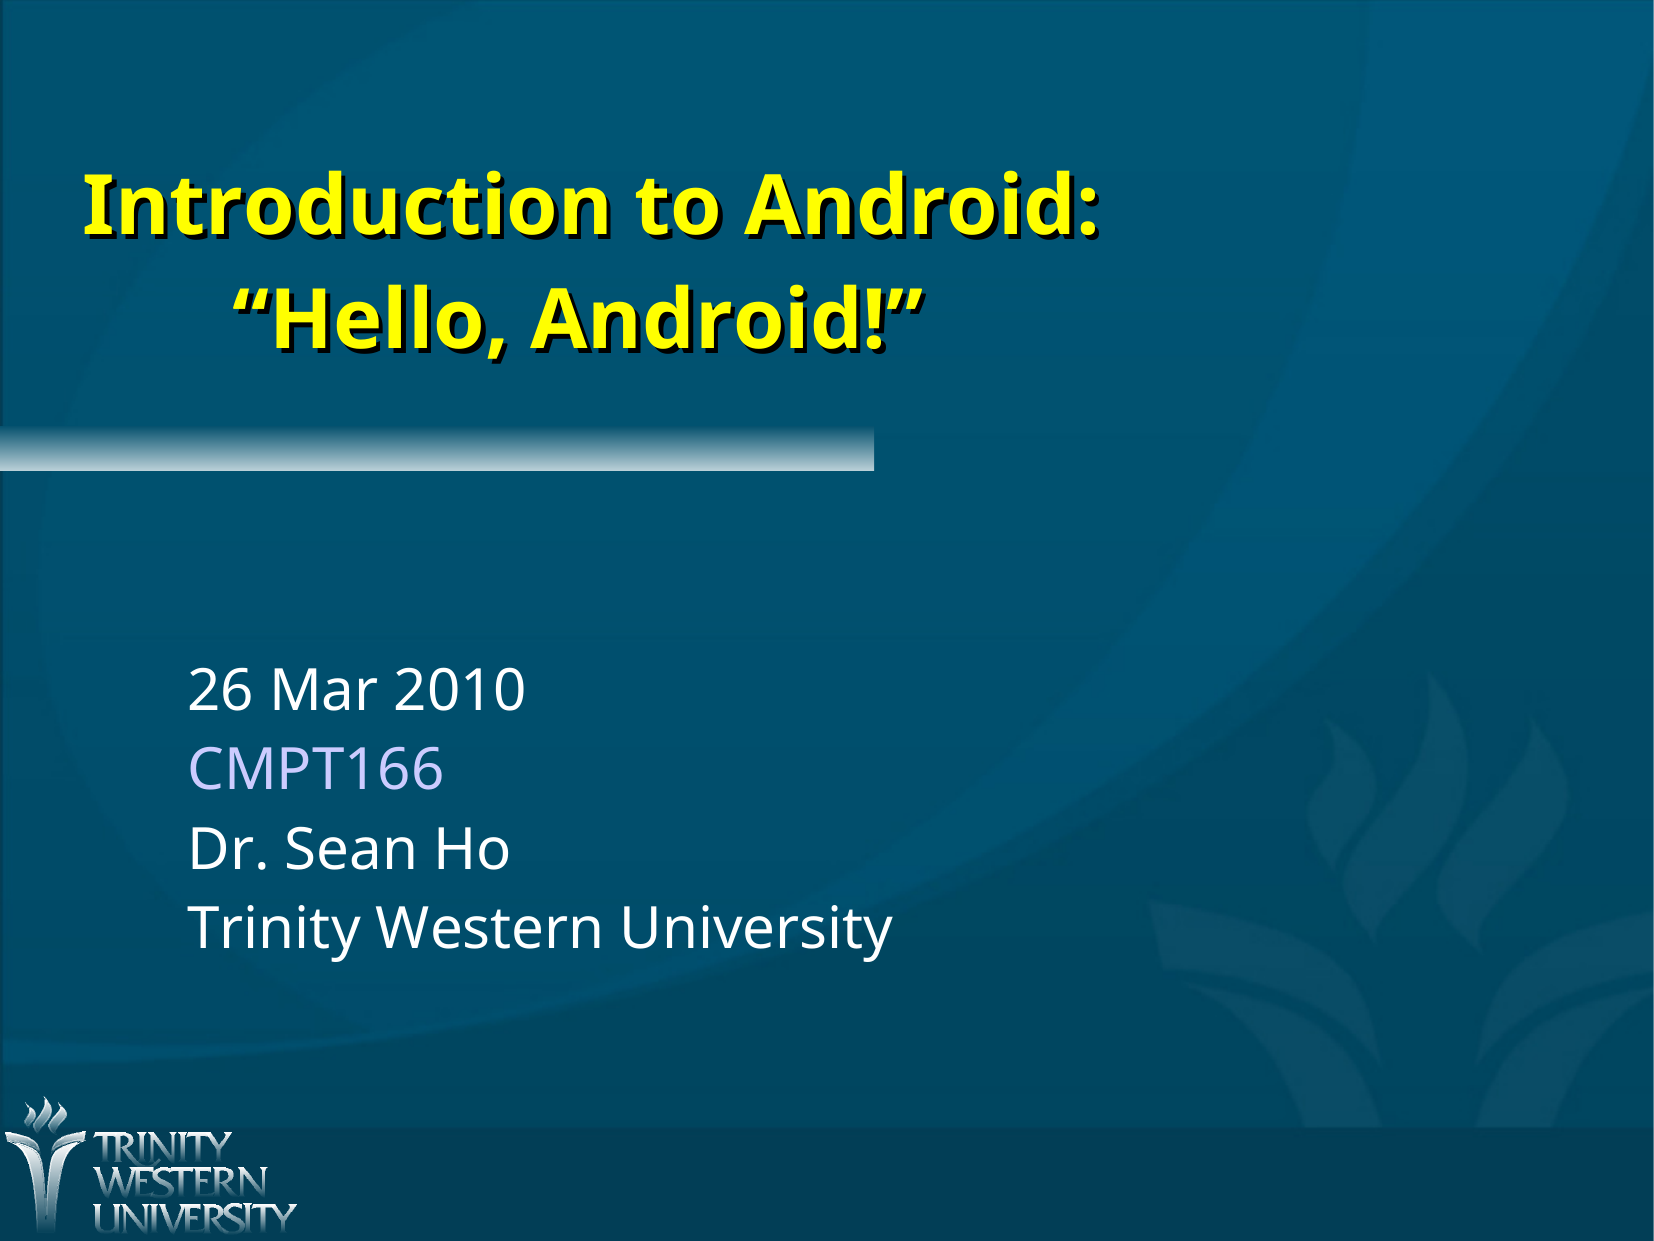

# Introduction to Android: “Hello, Android!”
26 Mar 2010
CMPT166
Dr. Sean Ho
Trinity Western University